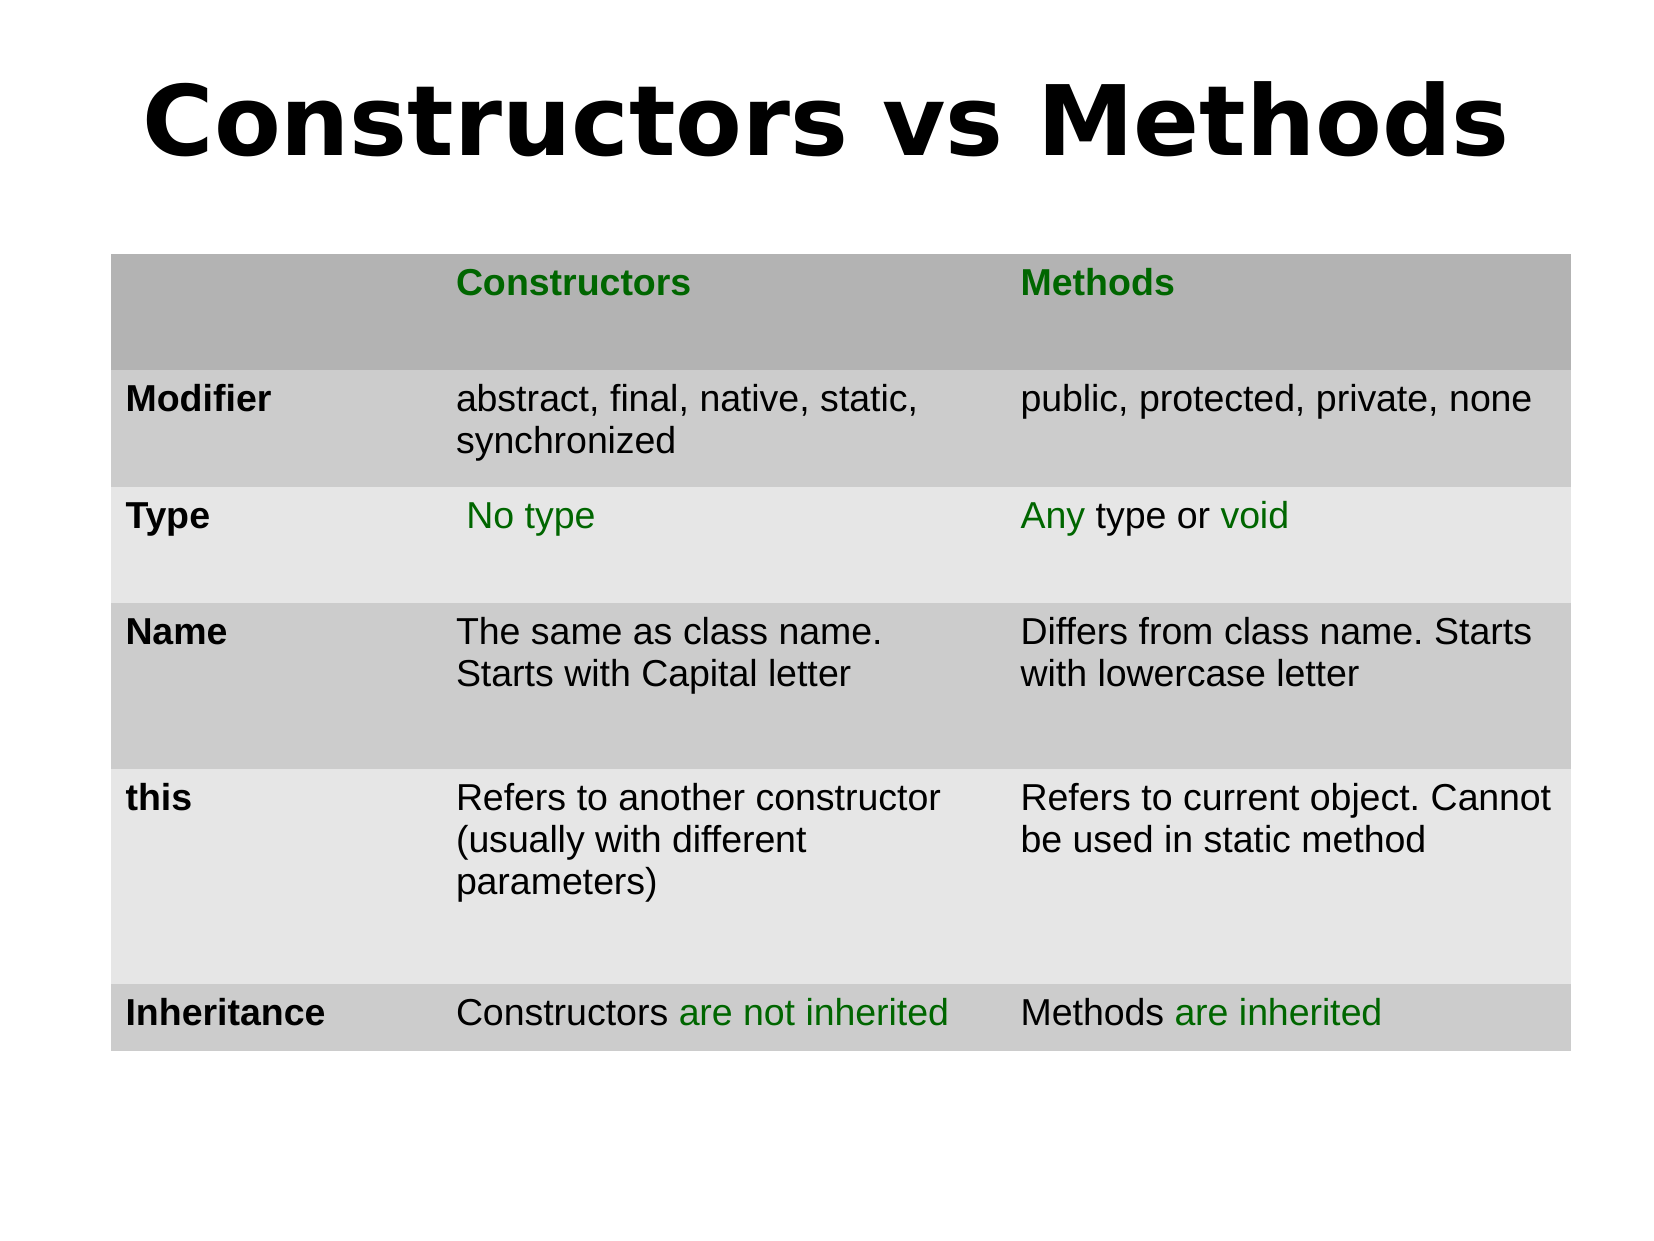

# Constructors vs Methods
| | Constructors | Methods |
| --- | --- | --- |
| Modifier | abstract, final, native, static, synchronized | public, protected, private, none |
| Type | No type | Any type or void |
| Name | The same as class name. Starts with Capital letter | Differs from class name. Starts with lowercase letter |
| this | Refers to another constructor (usually with different parameters) | Refers to current object. Cannot be used in static method |
| Inheritance | Constructors are not inherited | Methods are inherited |